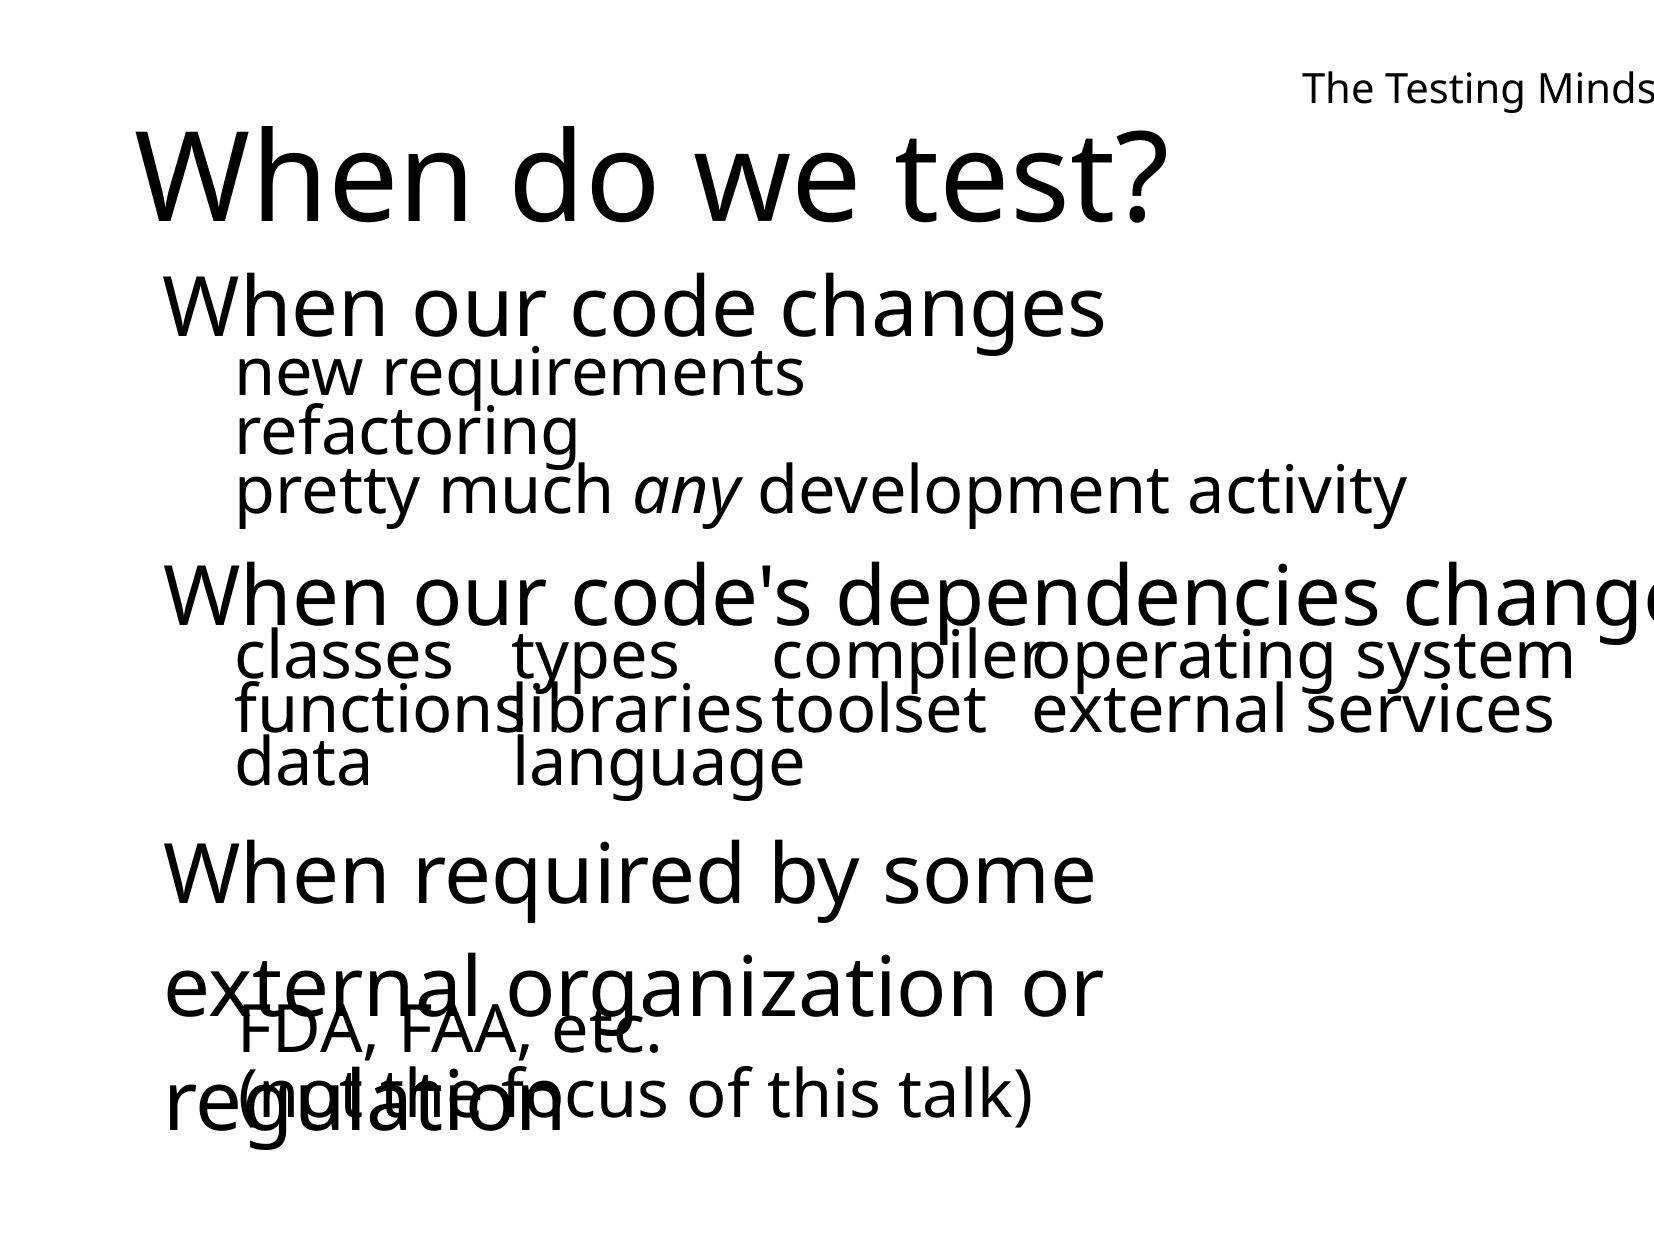

The Testing Mindset
When do we test?
When our code changes
new requirements
refactoring
pretty much any development activity
When our code's dependencies change
classes
types
compiler
operating system
functions
libraries
toolset
external services
data
language
When required by some external organization or regulation
FDA, FAA, etc.
(not the focus of this talk)